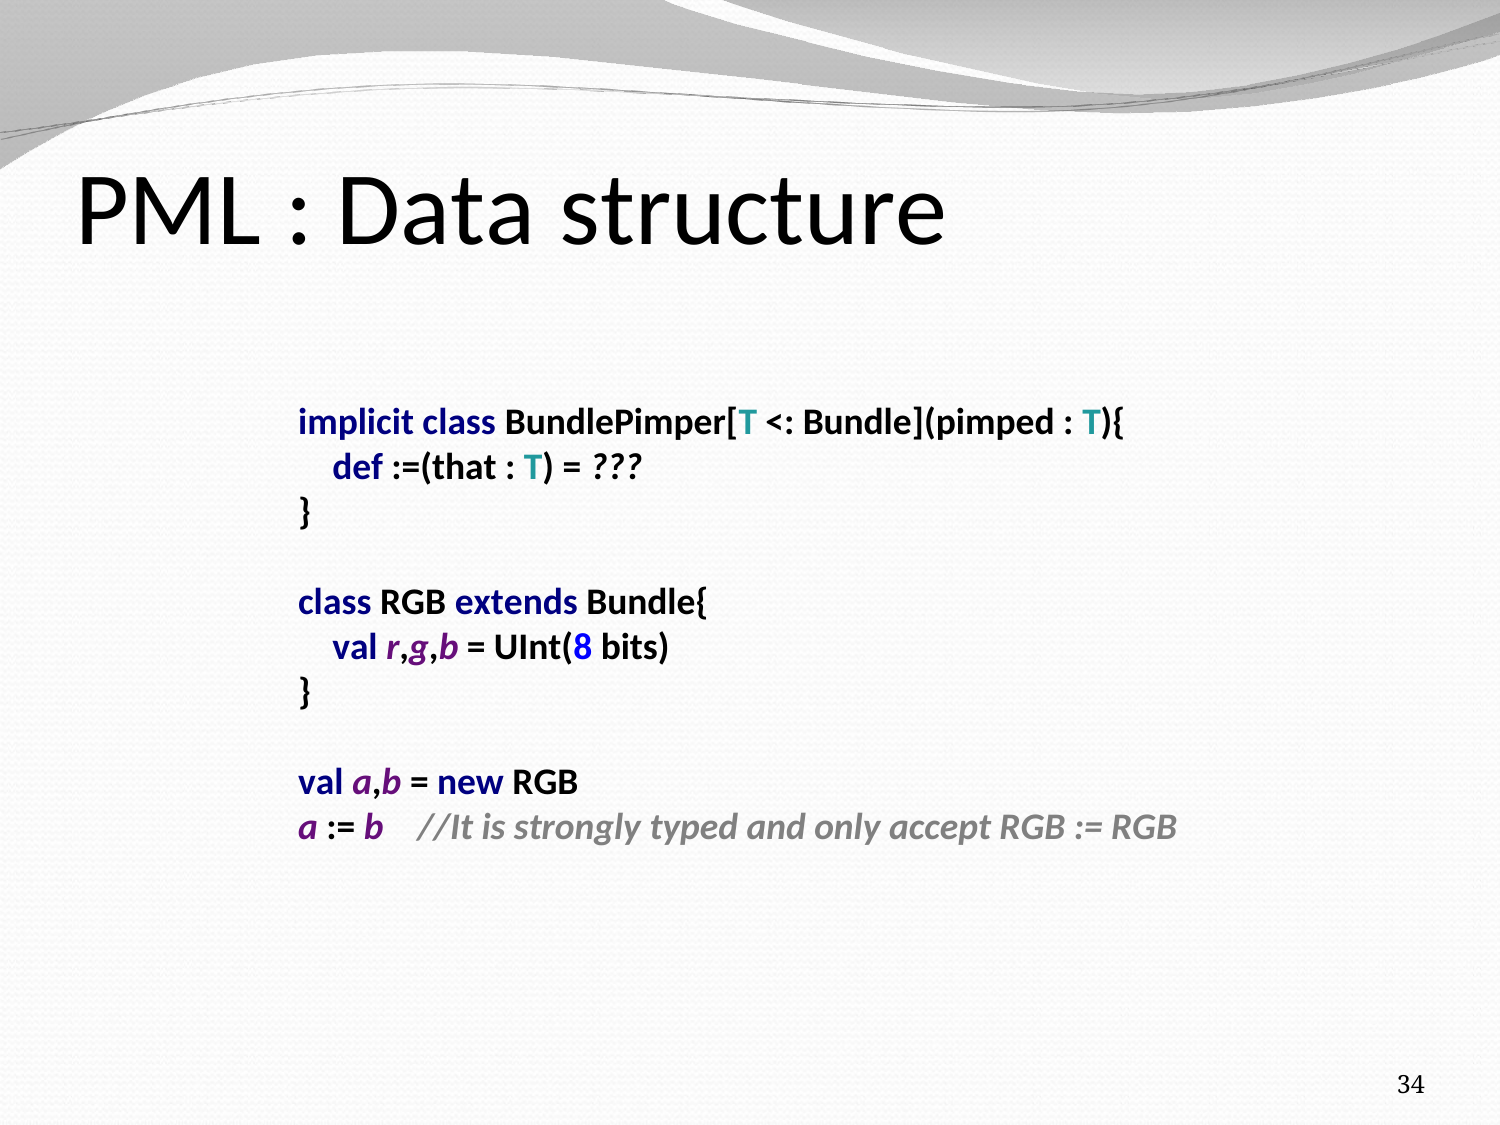

# PML : Data structure
implicit class BundlePimper[T <: Bundle](pimped : T){
 def :=(that : T) = ???
}
class RGB extends Bundle{
 val r,g,b = UInt(8 bits)
}
val a,b = new RGB
a := b //It is strongly typed and only accept RGB := RGB